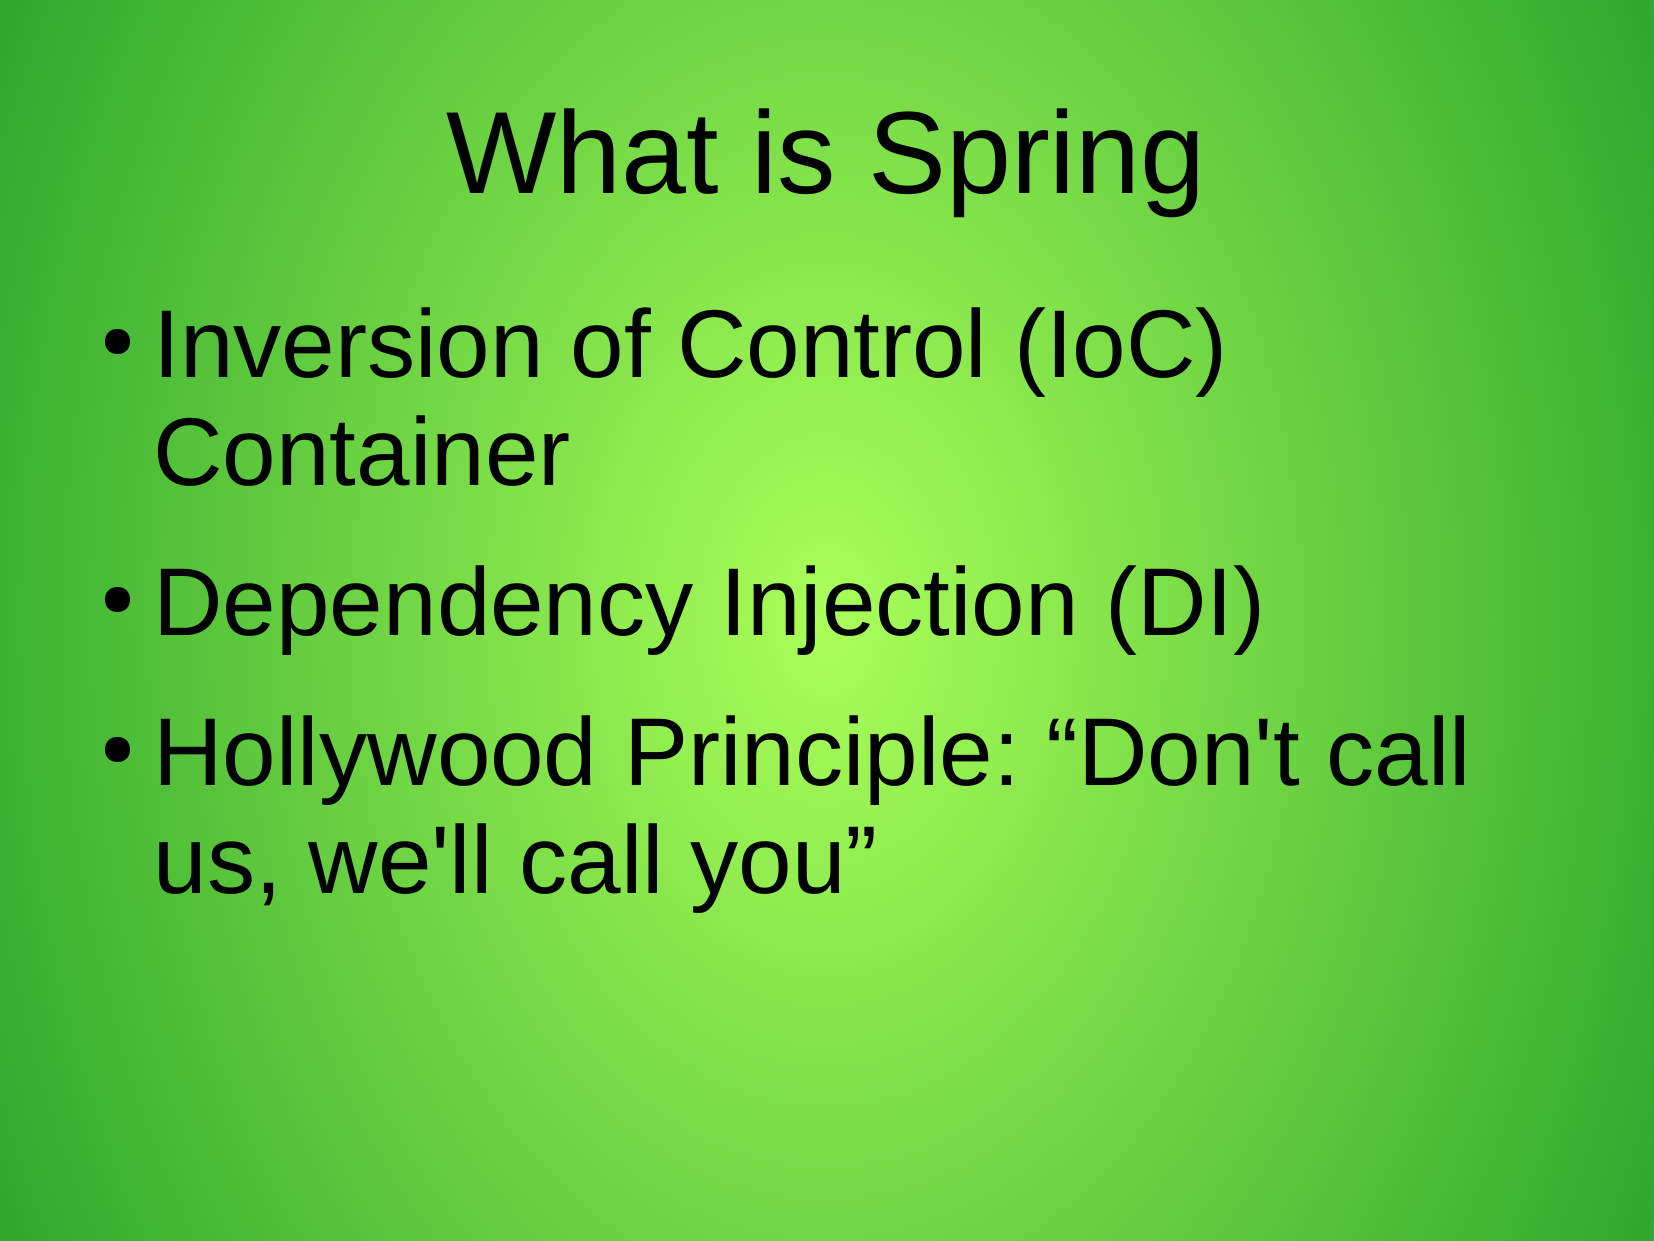

# What is Spring
Inversion of Control (IoC) Container
Dependency Injection (DI)
Hollywood Principle: “Don't call us, we'll call you”